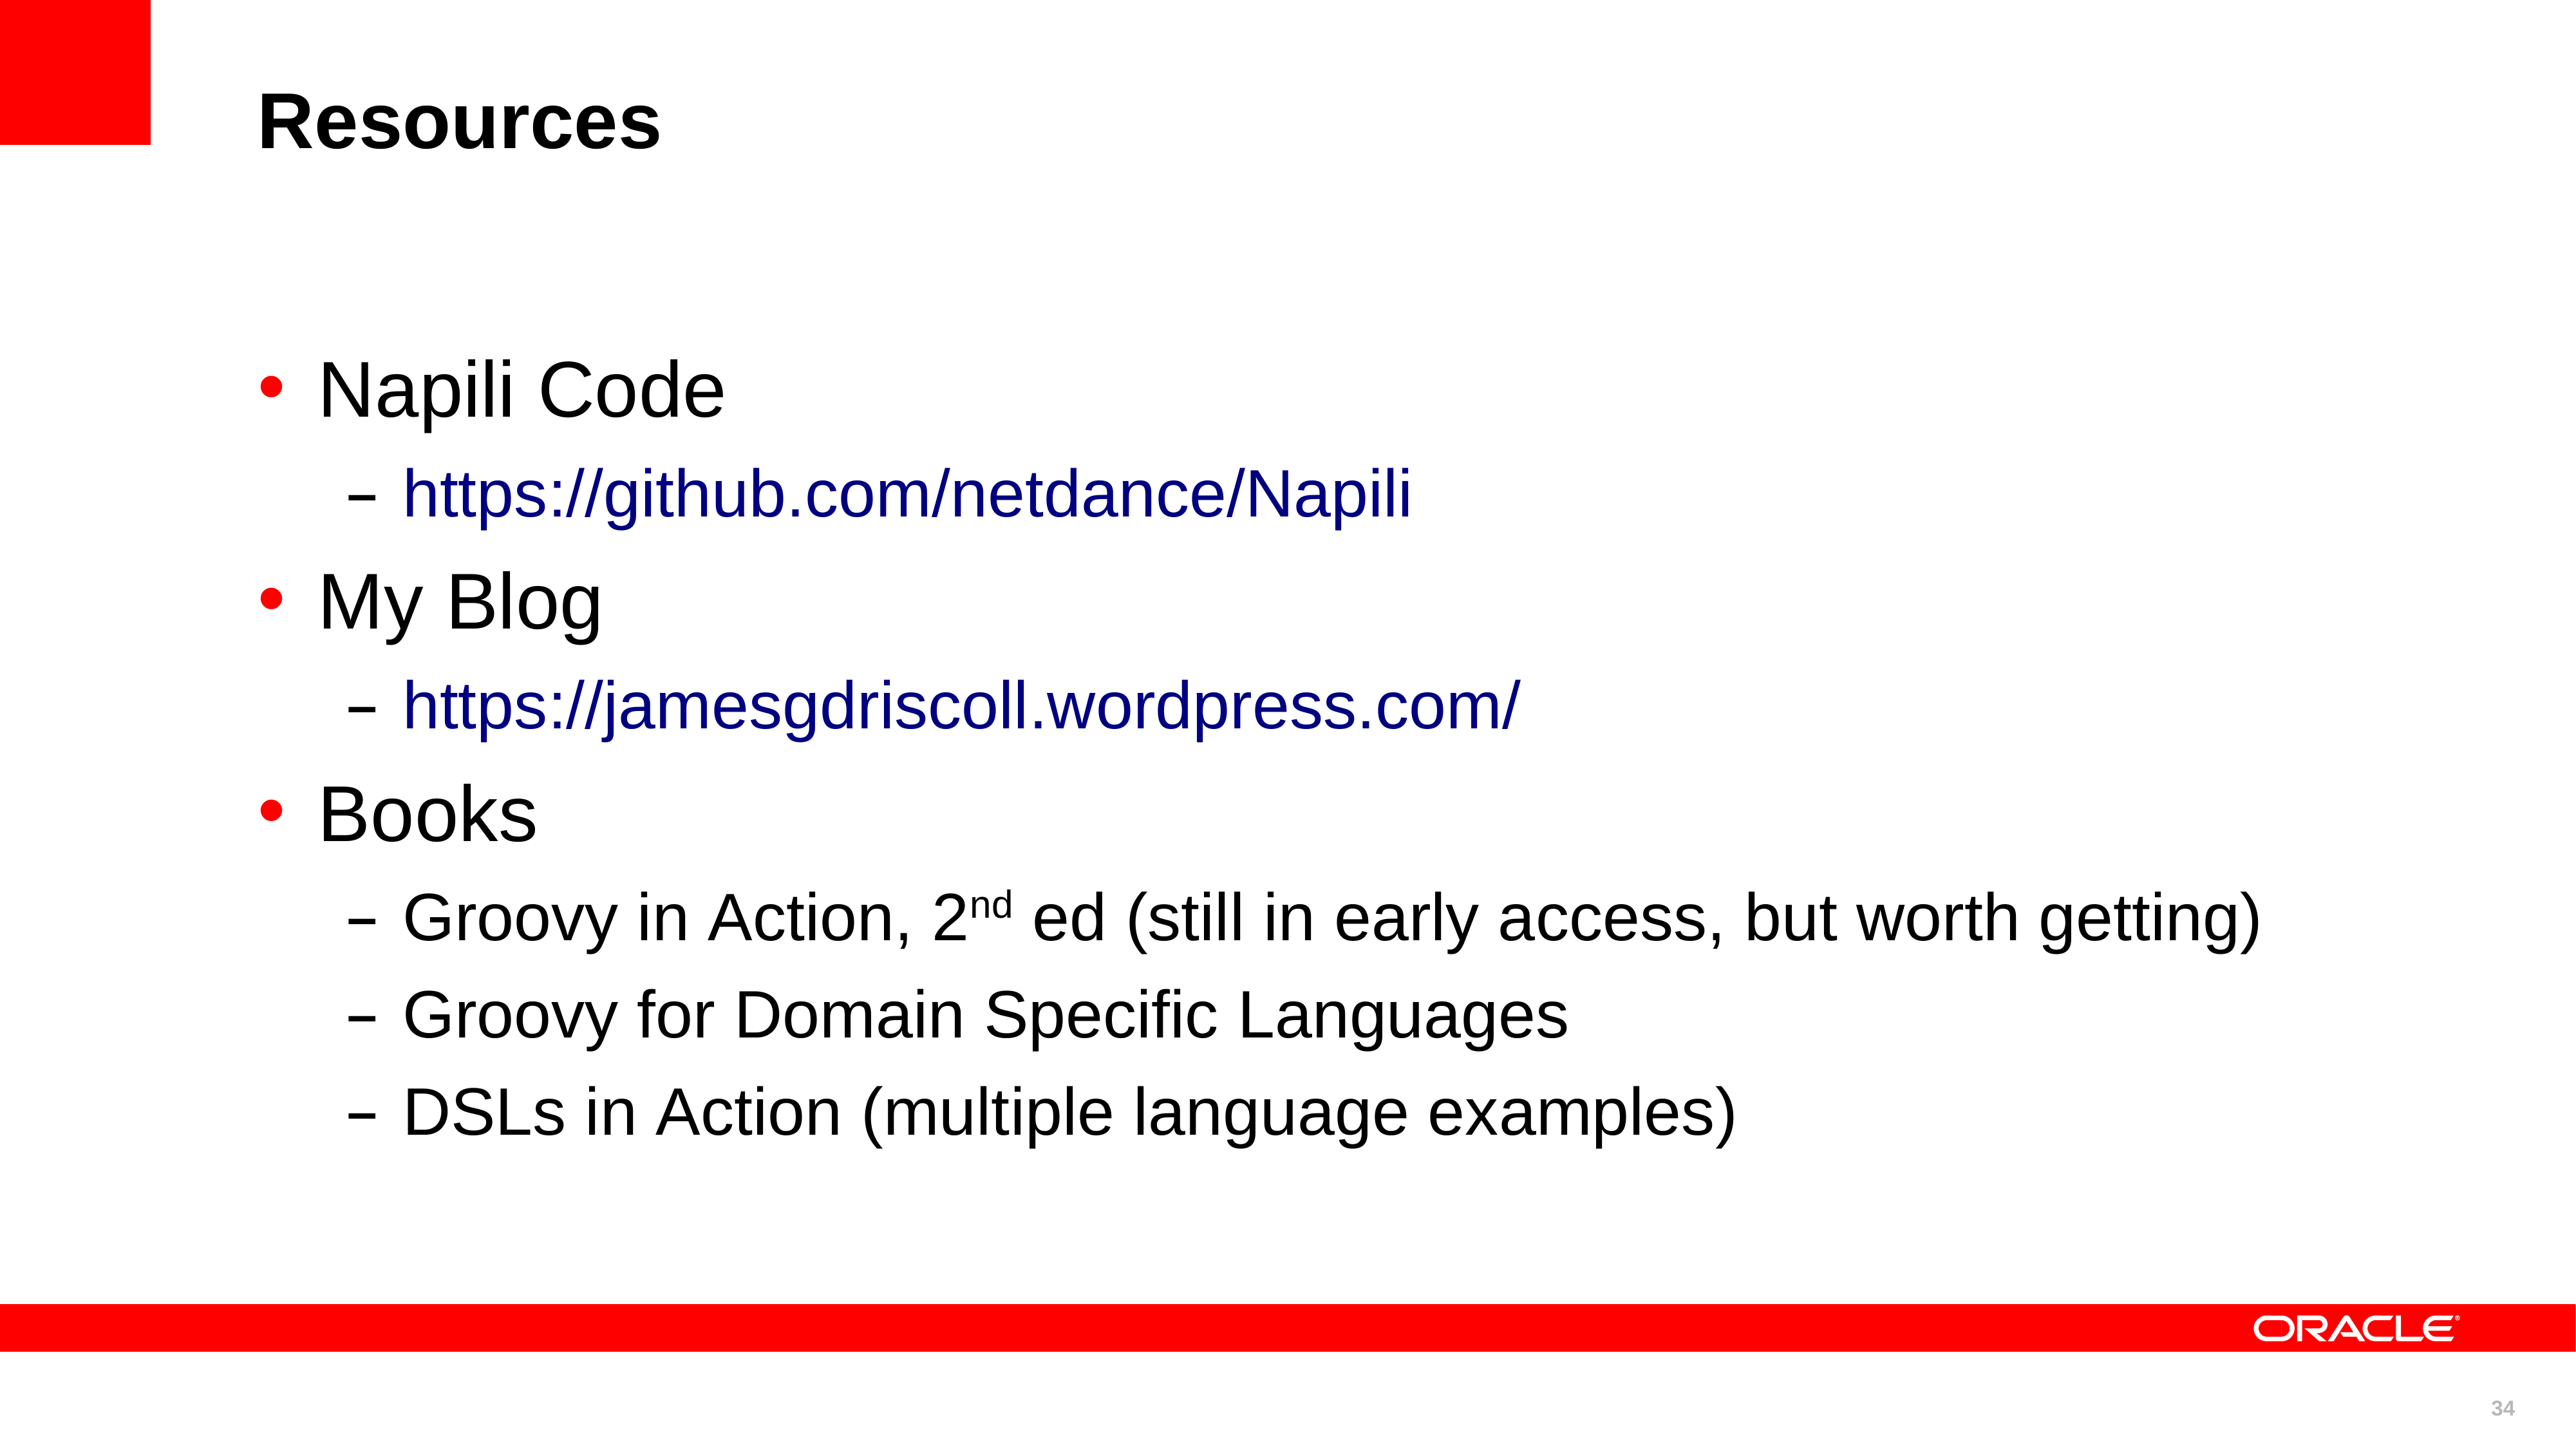

# Resources
Napili Code
https://github.com/netdance/Napili
My Blog
https://jamesgdriscoll.wordpress.com/
Books
Groovy in Action, 2nd ed (still in early access, but worth getting)
Groovy for Domain Specific Languages
DSLs in Action (multiple language examples)